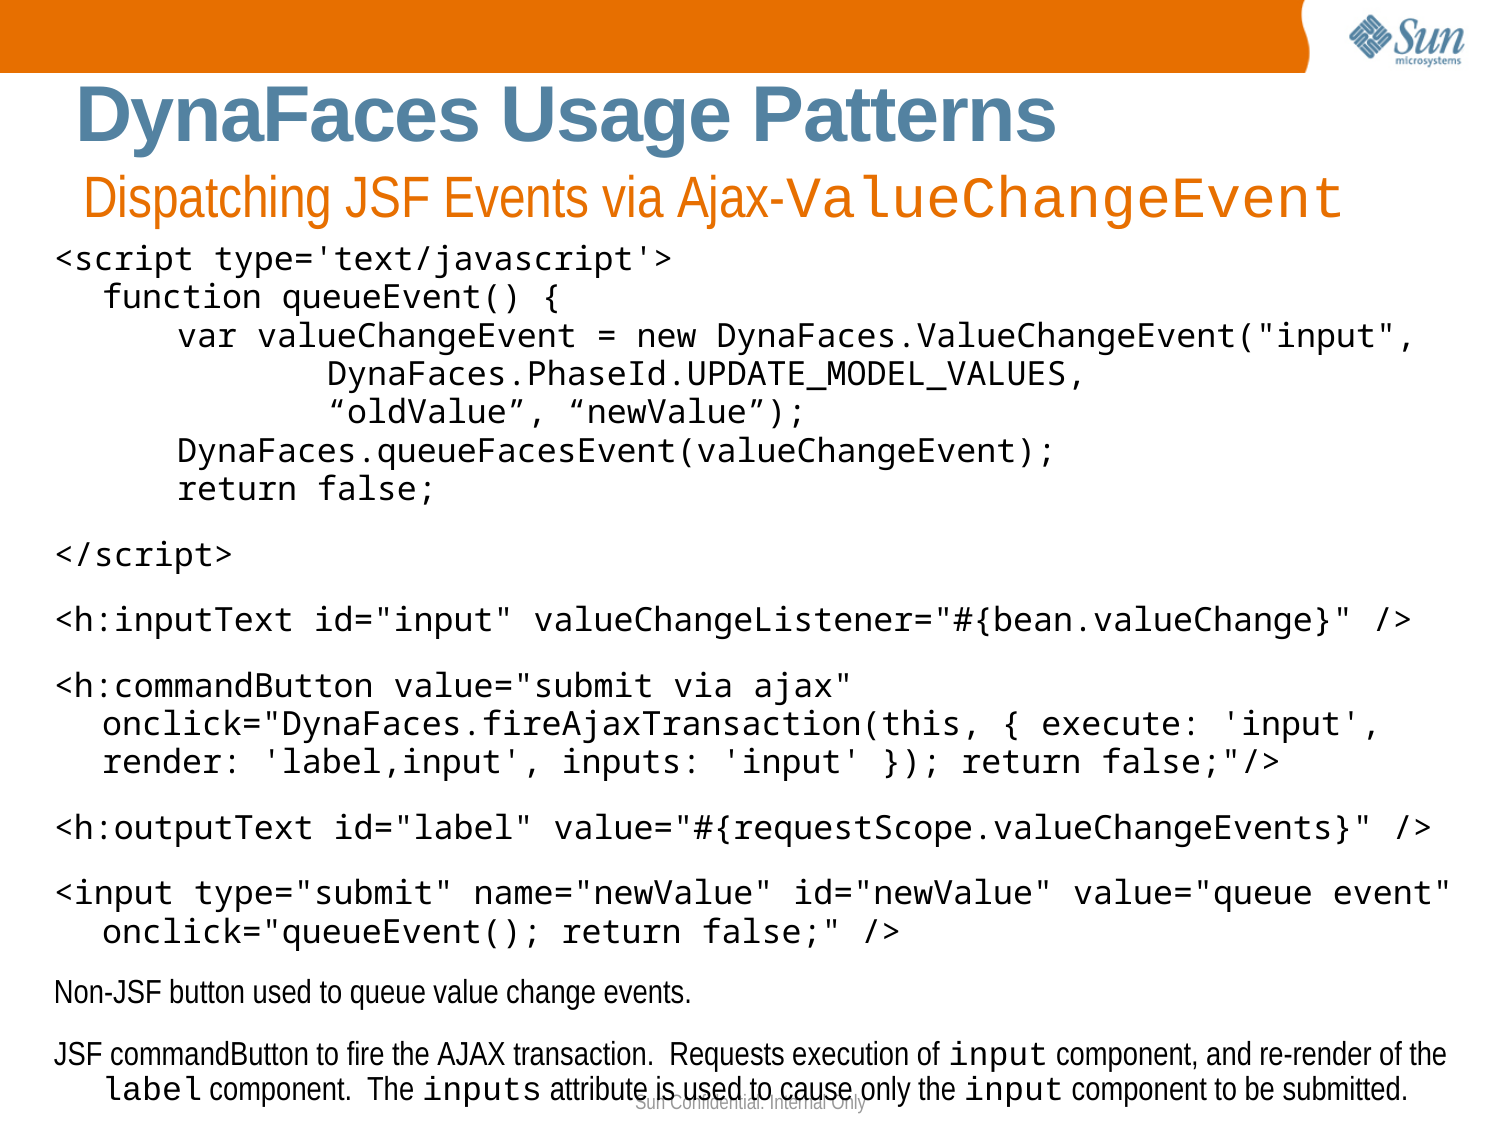

# DynaFaces Usage Patterns
Dispatching JSF Events via Ajax-ValueChangeEvent
<script type='text/javascript'>
function queueEvent() {
	var valueChangeEvent = new DynaFaces.ValueChangeEvent("input",
			DynaFaces.PhaseId.UPDATE_MODEL_VALUES,
			“oldValue”, “newValue”);
	DynaFaces.queueFacesEvent(valueChangeEvent);
	return false;
</script>
<h:inputText id="input" valueChangeListener="#{bean.valueChange}" />
<h:commandButton value="submit via ajax" onclick="DynaFaces.fireAjaxTransaction(this, { execute: 'input', render: 'label,input', inputs: 'input' }); return false;"/>
<h:outputText id="label" value="#{requestScope.valueChangeEvents}" />
<input type="submit" name="newValue" id="newValue" value="queue event"
onclick="queueEvent(); return false;" />
Non-JSF button used to queue value change events.
JSF commandButton to fire the AJAX transaction. Requests execution of input component, and re-render of the label component. The inputs attribute is used to cause only the input component to be submitted.
valueChangeListener updates request scoped property valueChangeEvents, which is output from the label component.